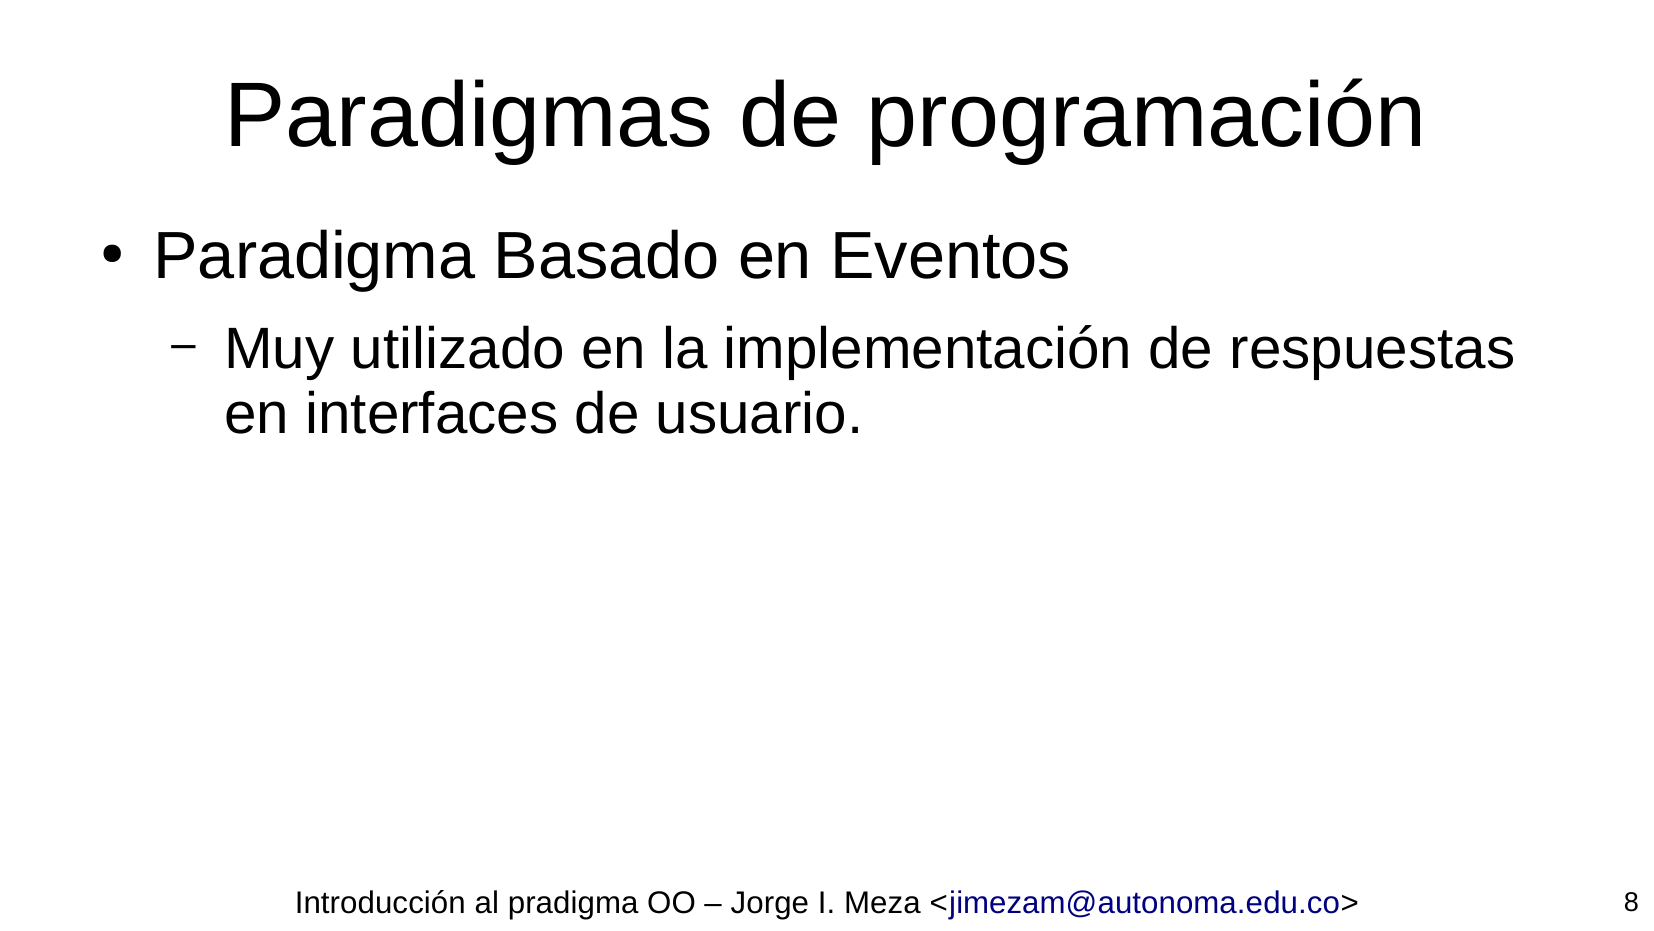

# Paradigmas de programación
Paradigma Basado en Eventos
Muy utilizado en la implementación de respuestas en interfaces de usuario.